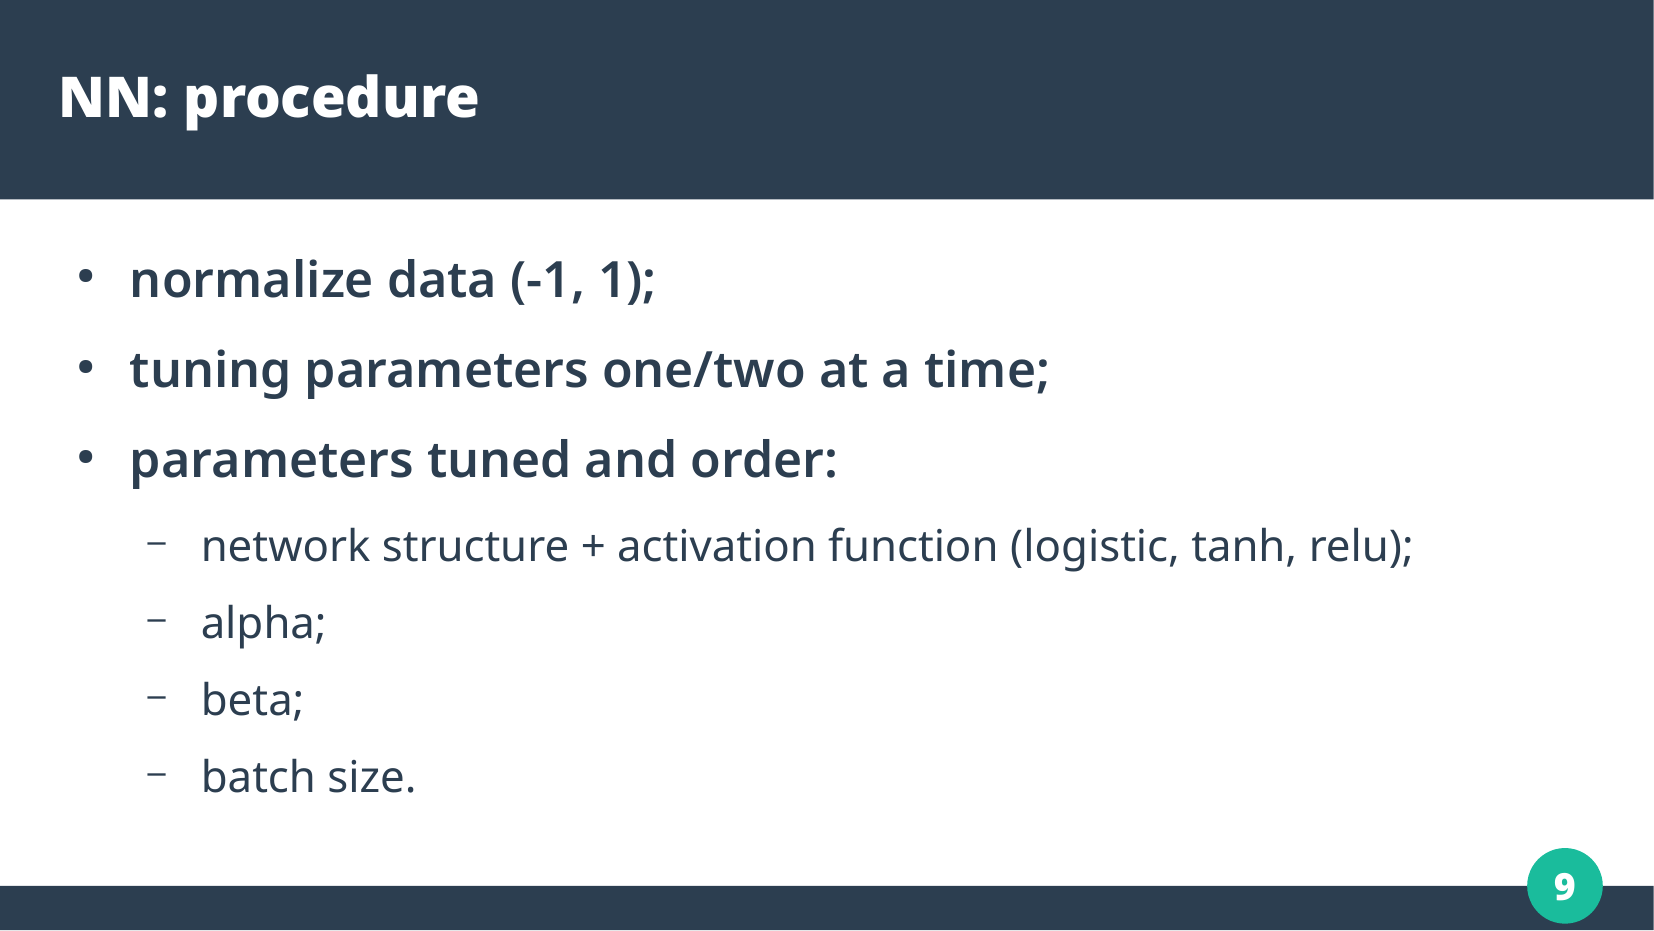

# NN: procedure
normalize data (-1, 1);
tuning parameters one/two at a time;
parameters tuned and order:
network structure + activation function (logistic, tanh, relu);
alpha;
beta;
batch size.